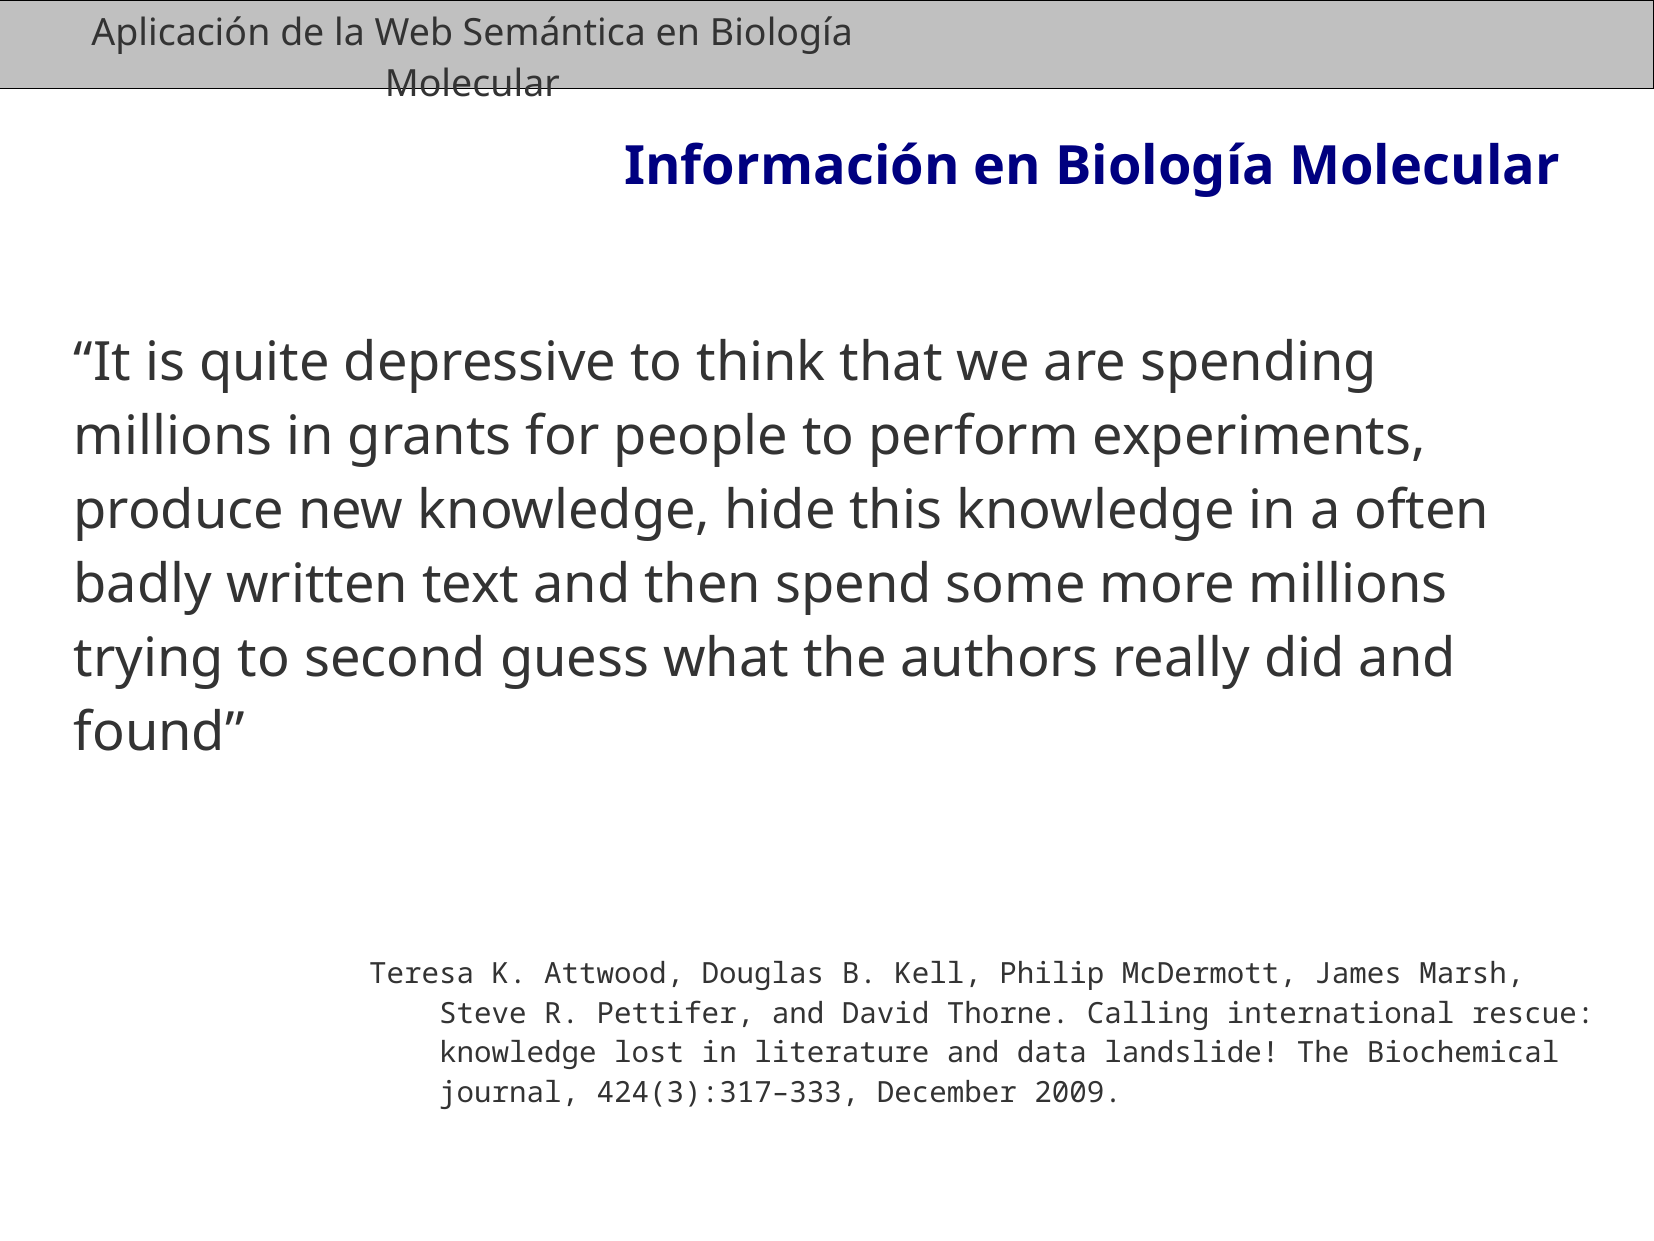

Aplicación de la Web Semántica en Biología Molecular
Información en Biología Molecular
“It is quite depressive to think that we are spending millions in grants for people to perform experiments, produce new knowledge, hide this knowledge in a often badly written text and then spend some more millions trying to second guess what the authors really did and found”
Teresa K. Attwood, Douglas B. Kell, Philip McDermott, James Marsh,
 Steve R. Pettifer, and David Thorne. Calling international rescue:
 knowledge lost in literature and data landslide! The Biochemical
 journal, 424(3):317–333, December 2009.